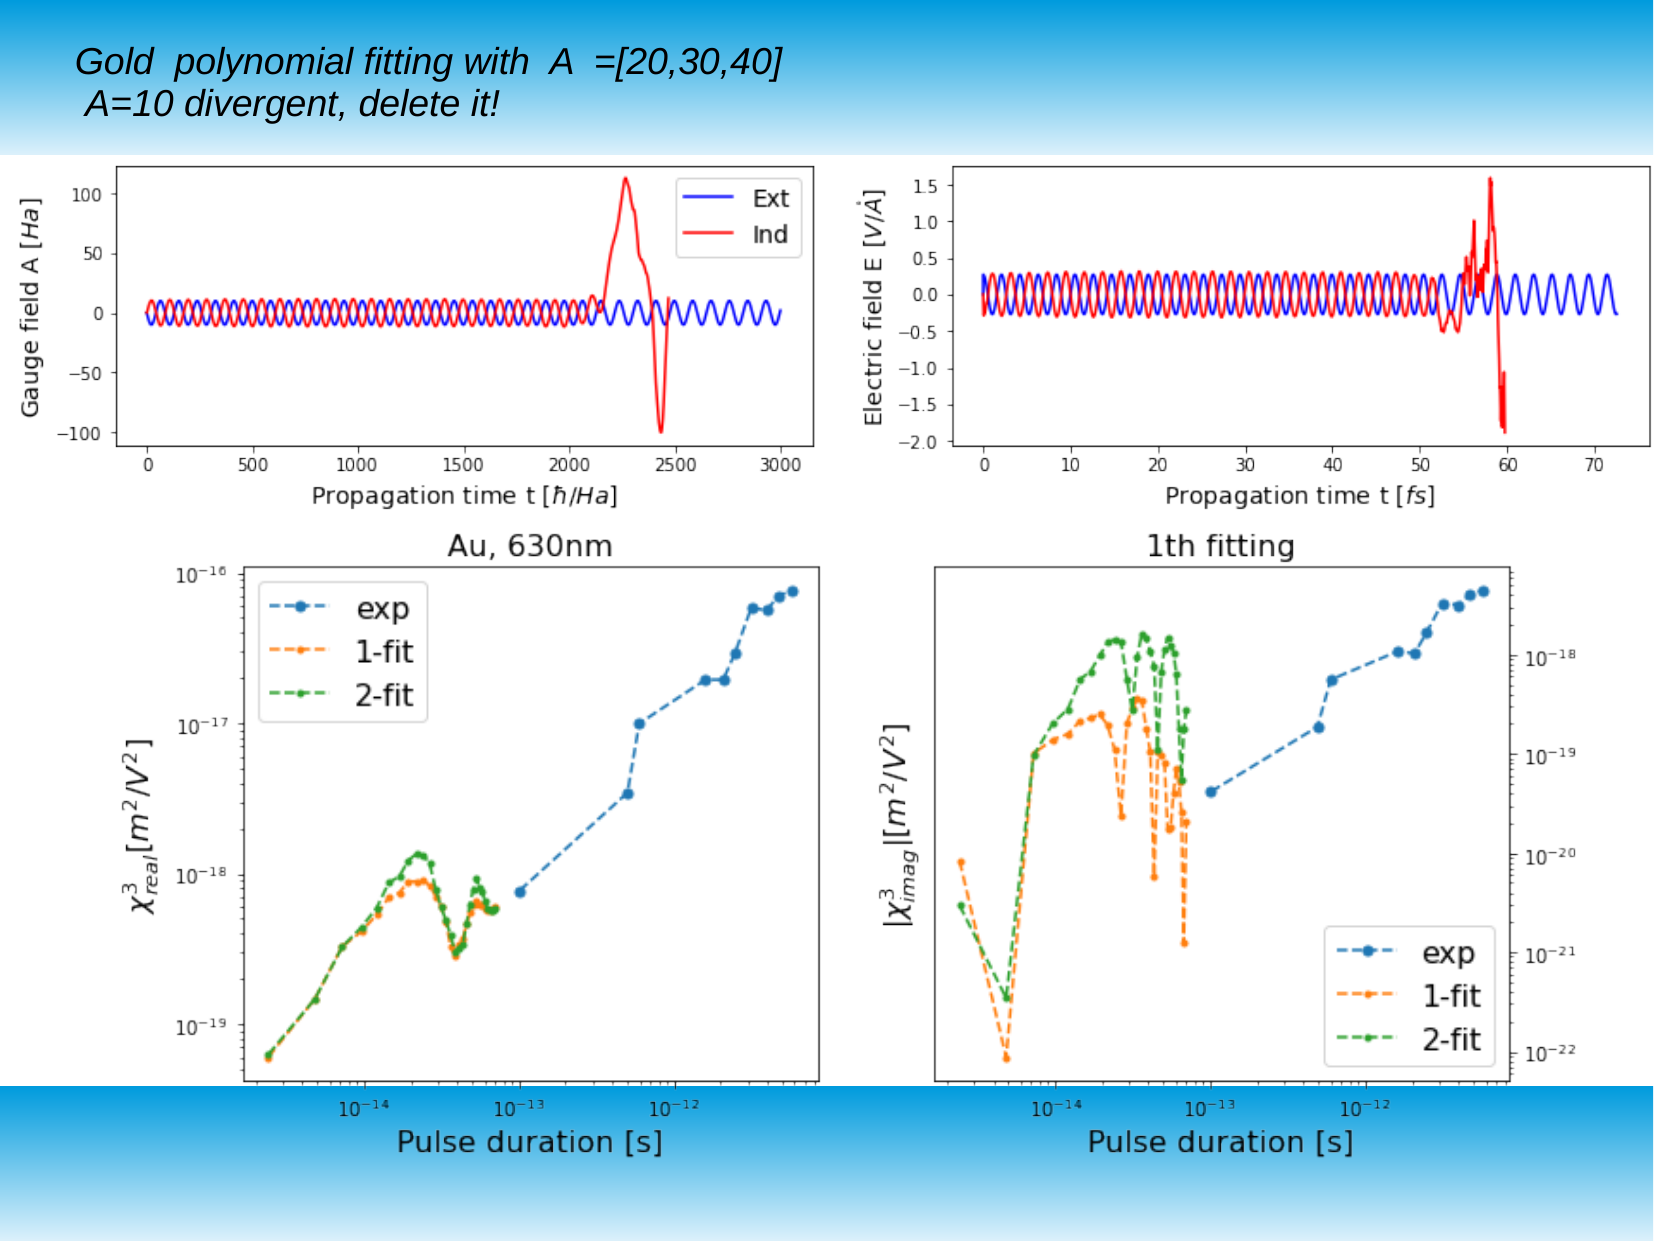

Gold polynomial fitting with A =[20,30,40]
 A=10 divergent, delete it!